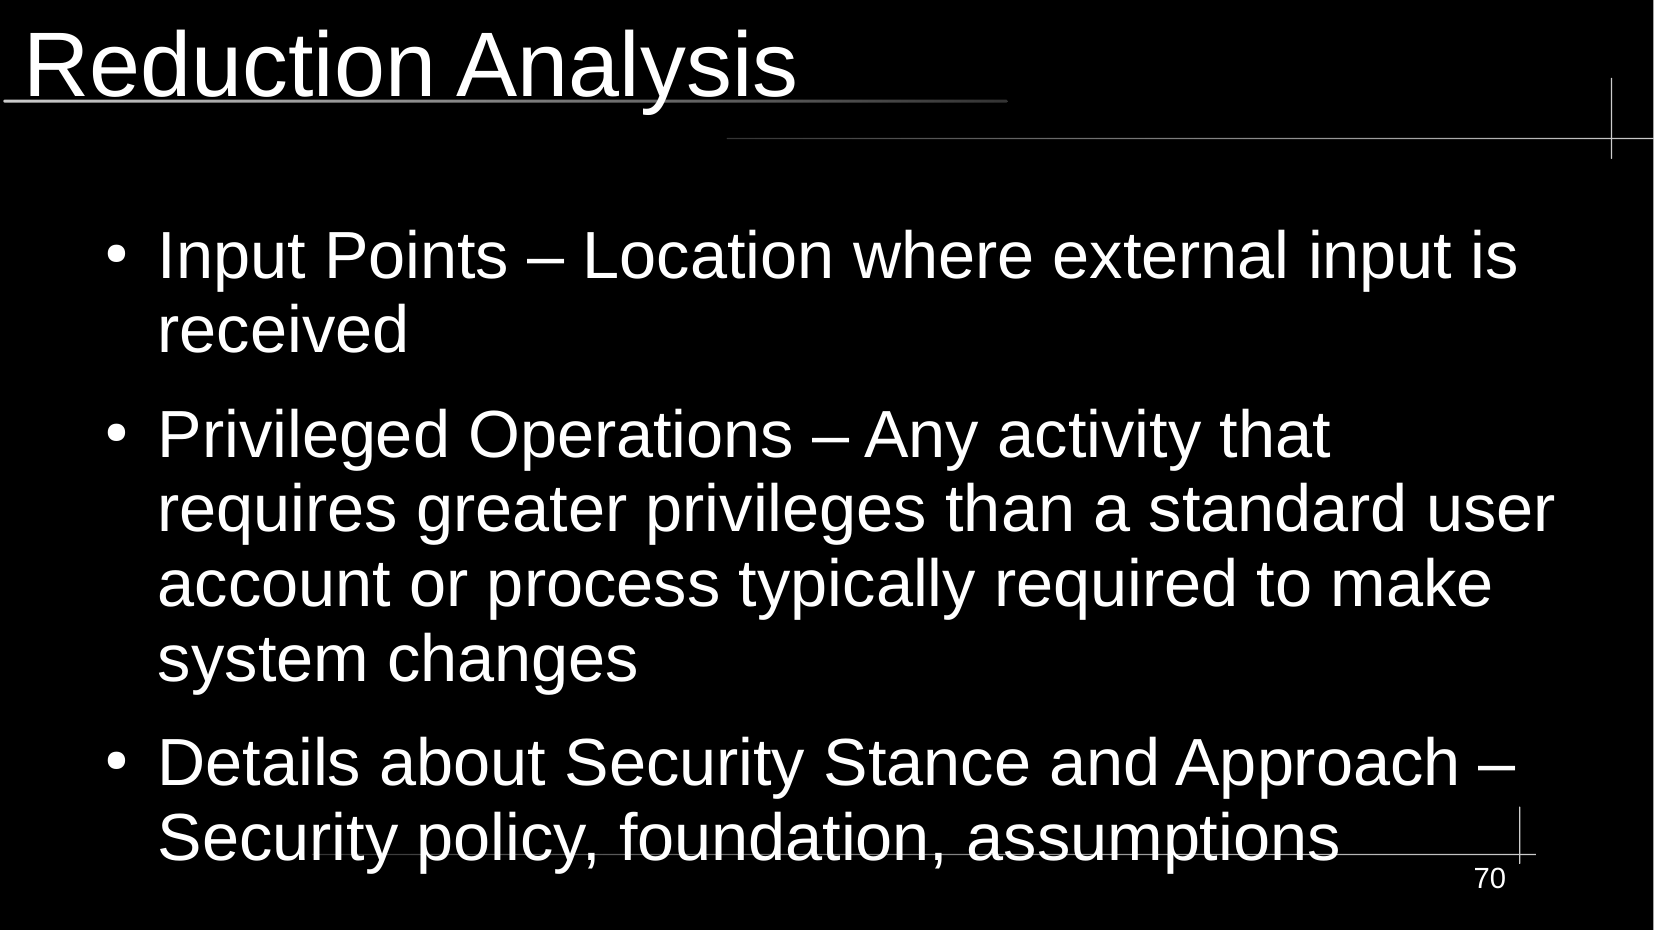

# Reduction Analysis
Input Points – Location where external input is received
Privileged Operations – Any activity that requires greater privileges than a standard user account or process typically required to make system changes
Details about Security Stance and Approach – Security policy, foundation, assumptions
70